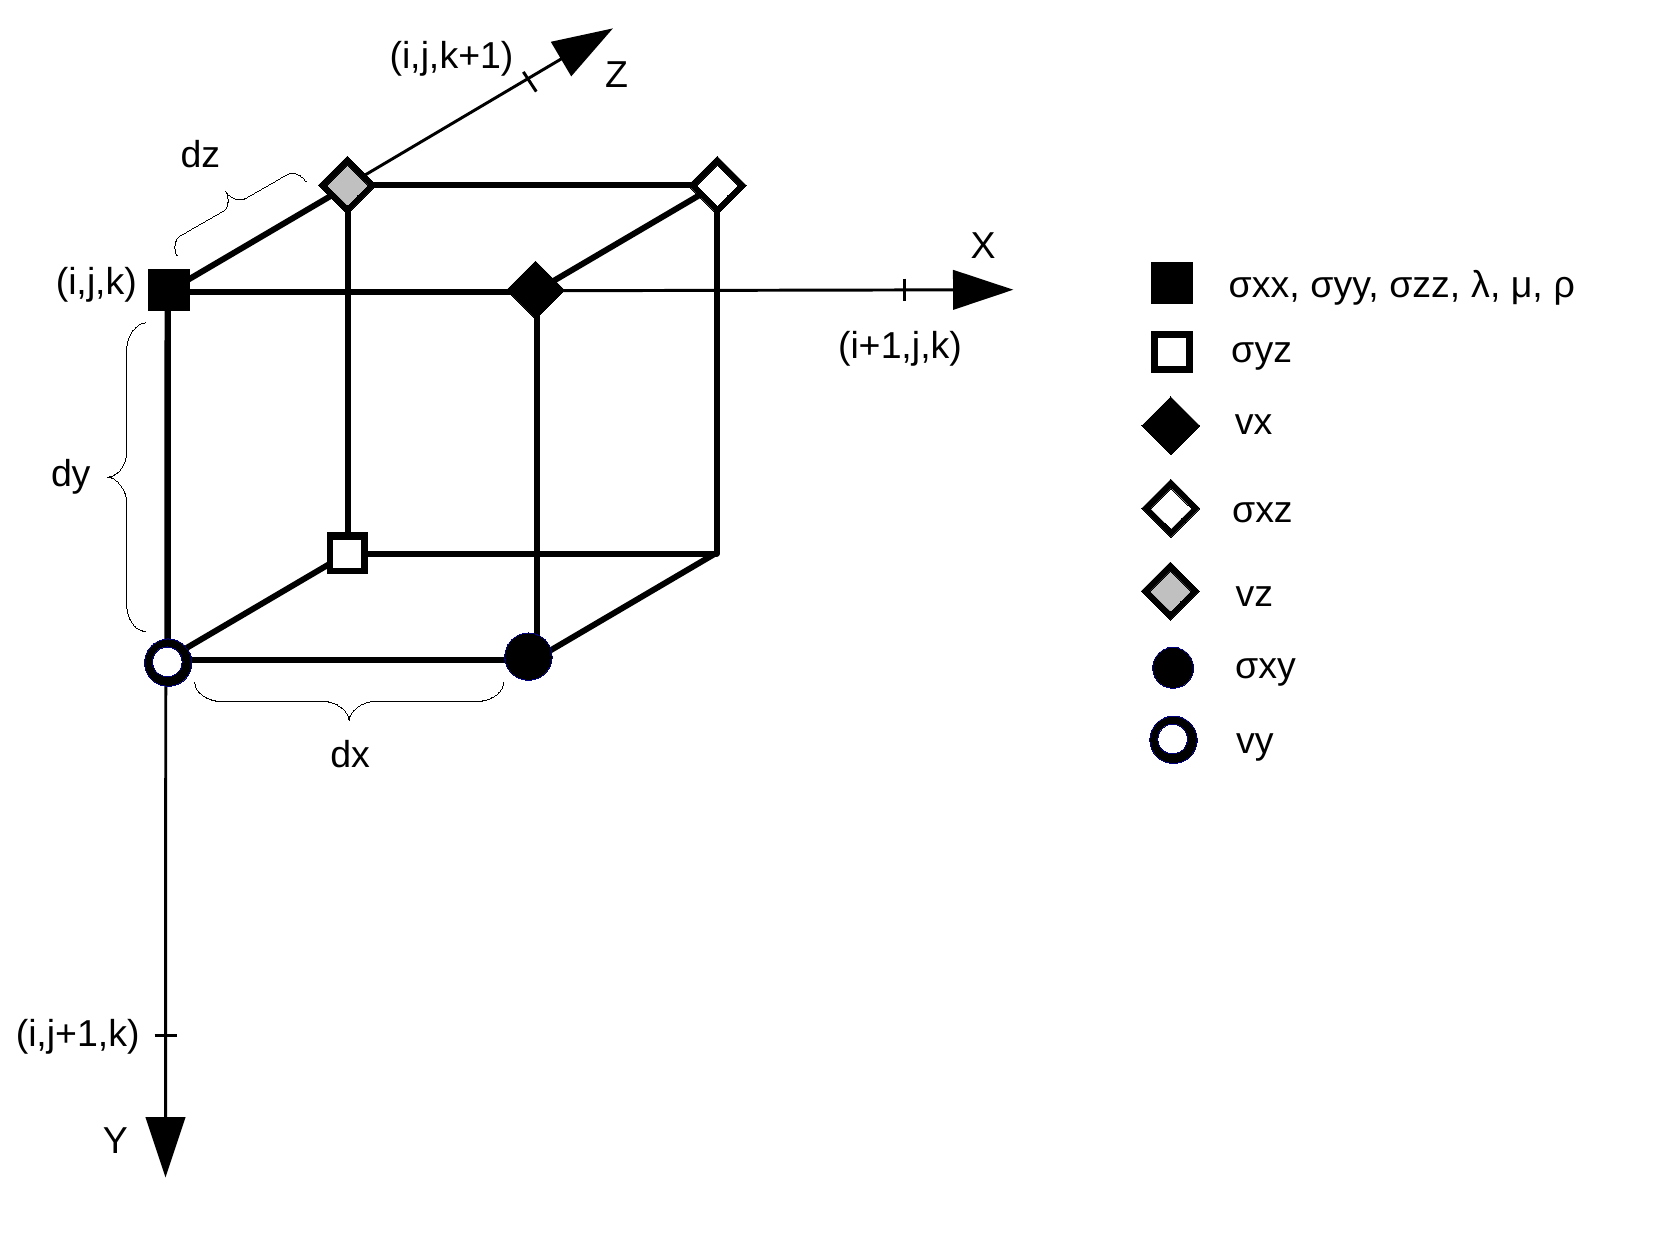

(i,j,k+1)
Z
dz
X
(i,j,k)
σxx, σyy, σzz, λ, μ, ρ
(i+1,j,k)
σyz
vx
dy
σxz
vz
 σxy
vy
dx
(i,j+1,k)
Y